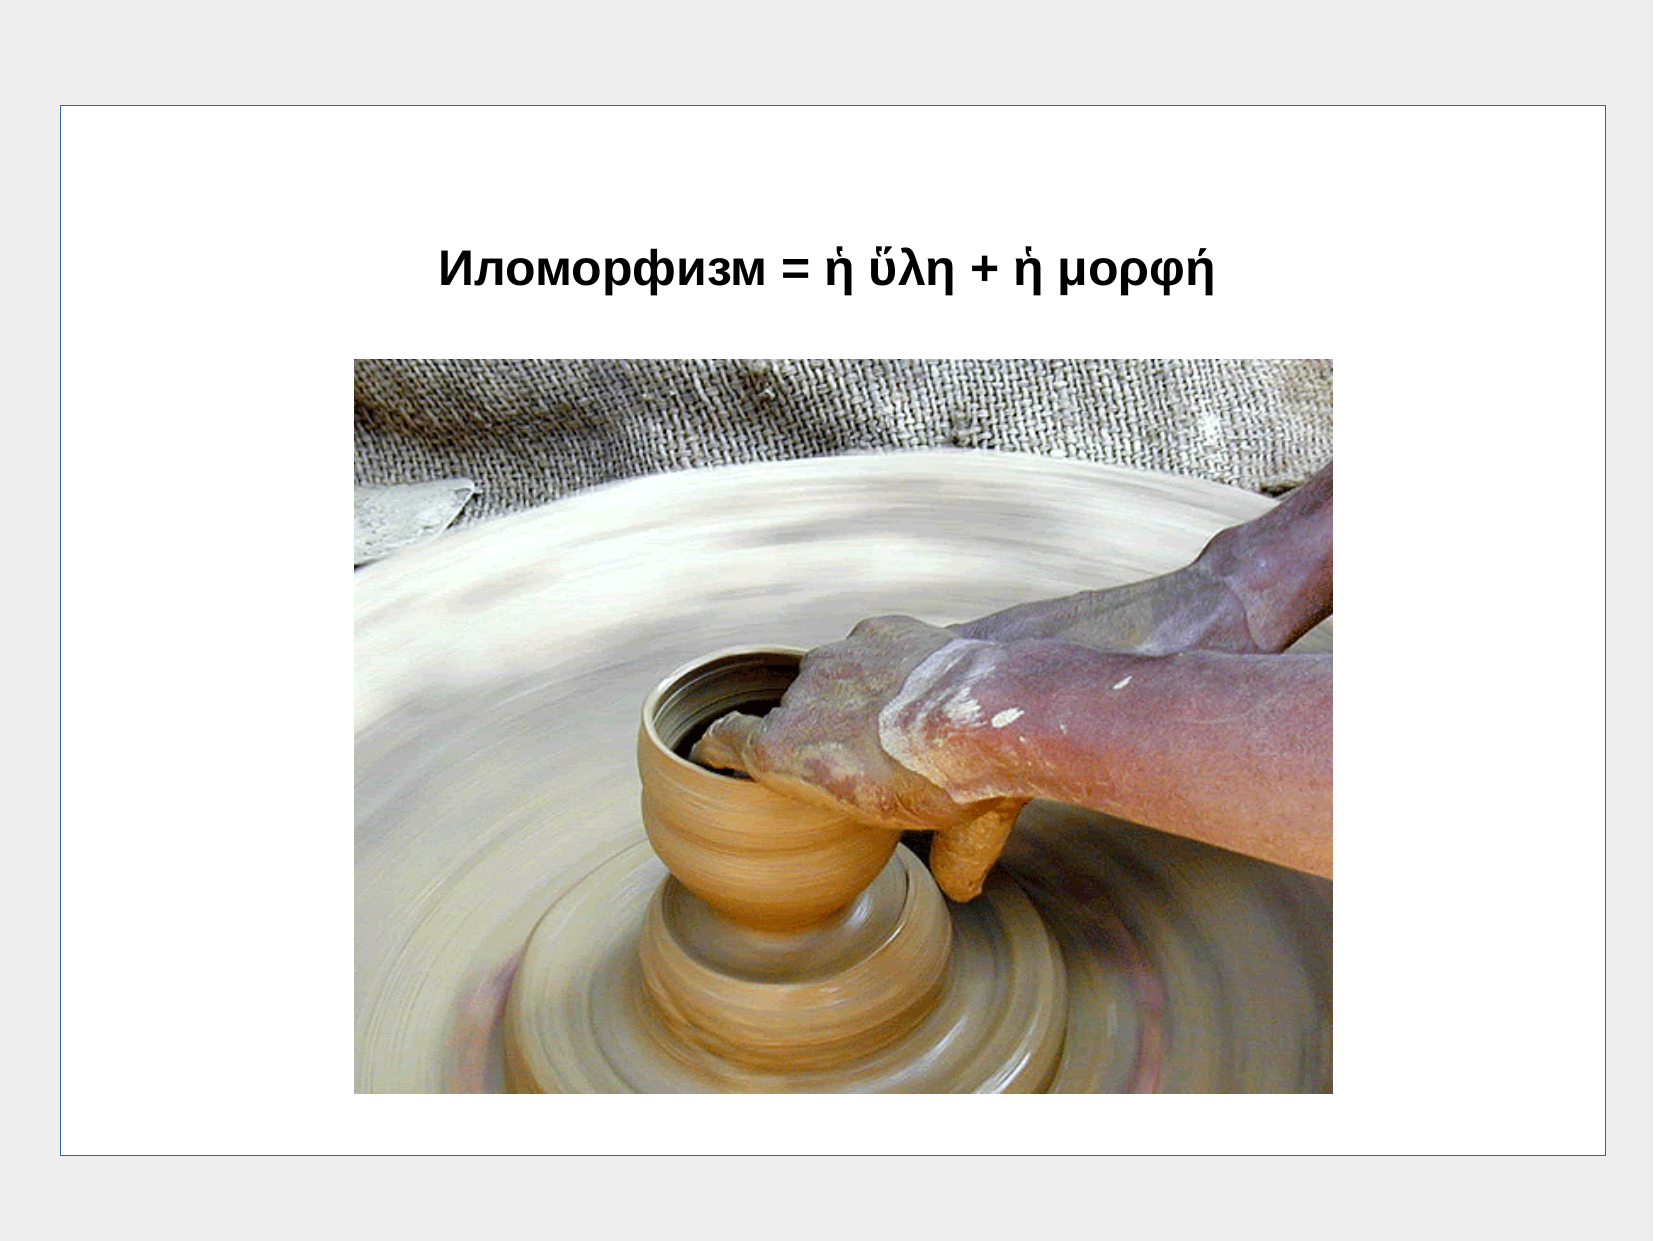

Иломорфизм = ἡ ὕλη + ἡ μορφή